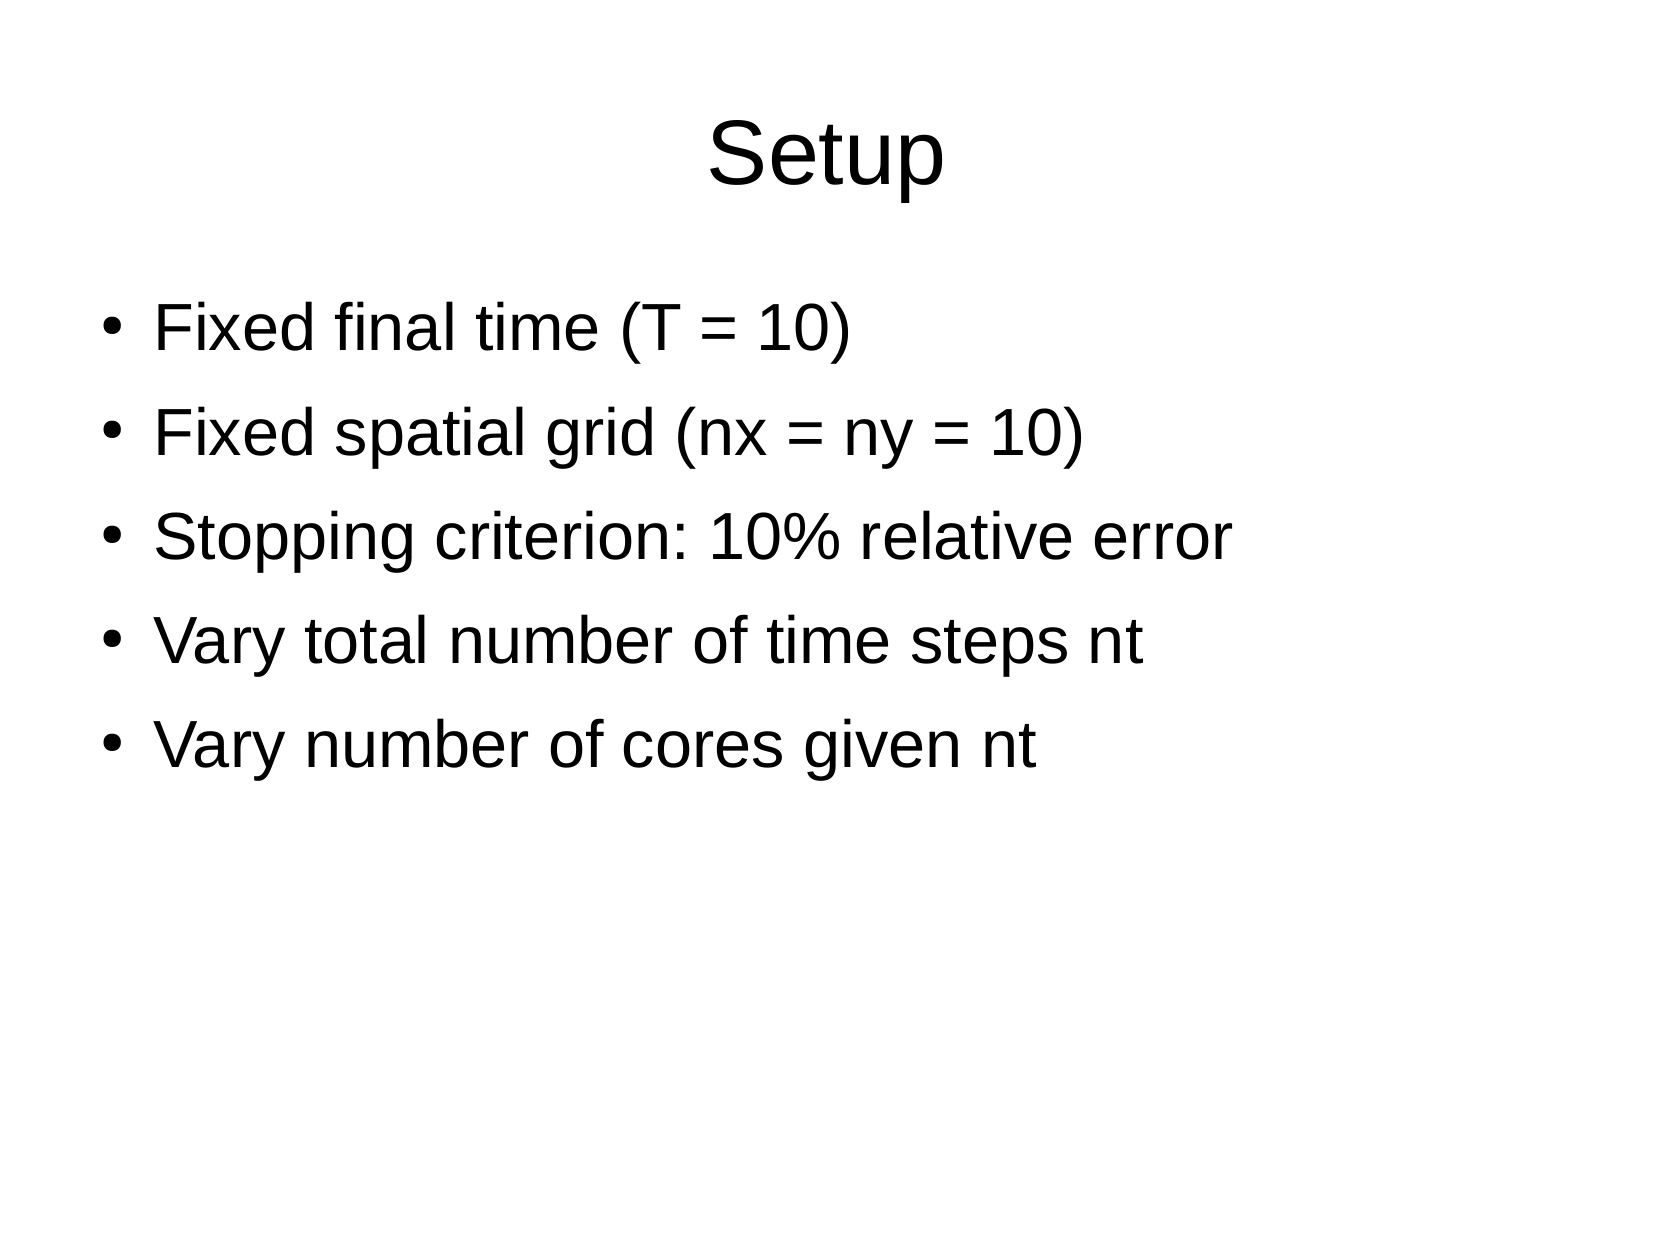

# Setup
Fixed final time (T = 10)
Fixed spatial grid (nx = ny = 10)
Stopping criterion: 10% relative error
Vary total number of time steps nt
Vary number of cores given nt